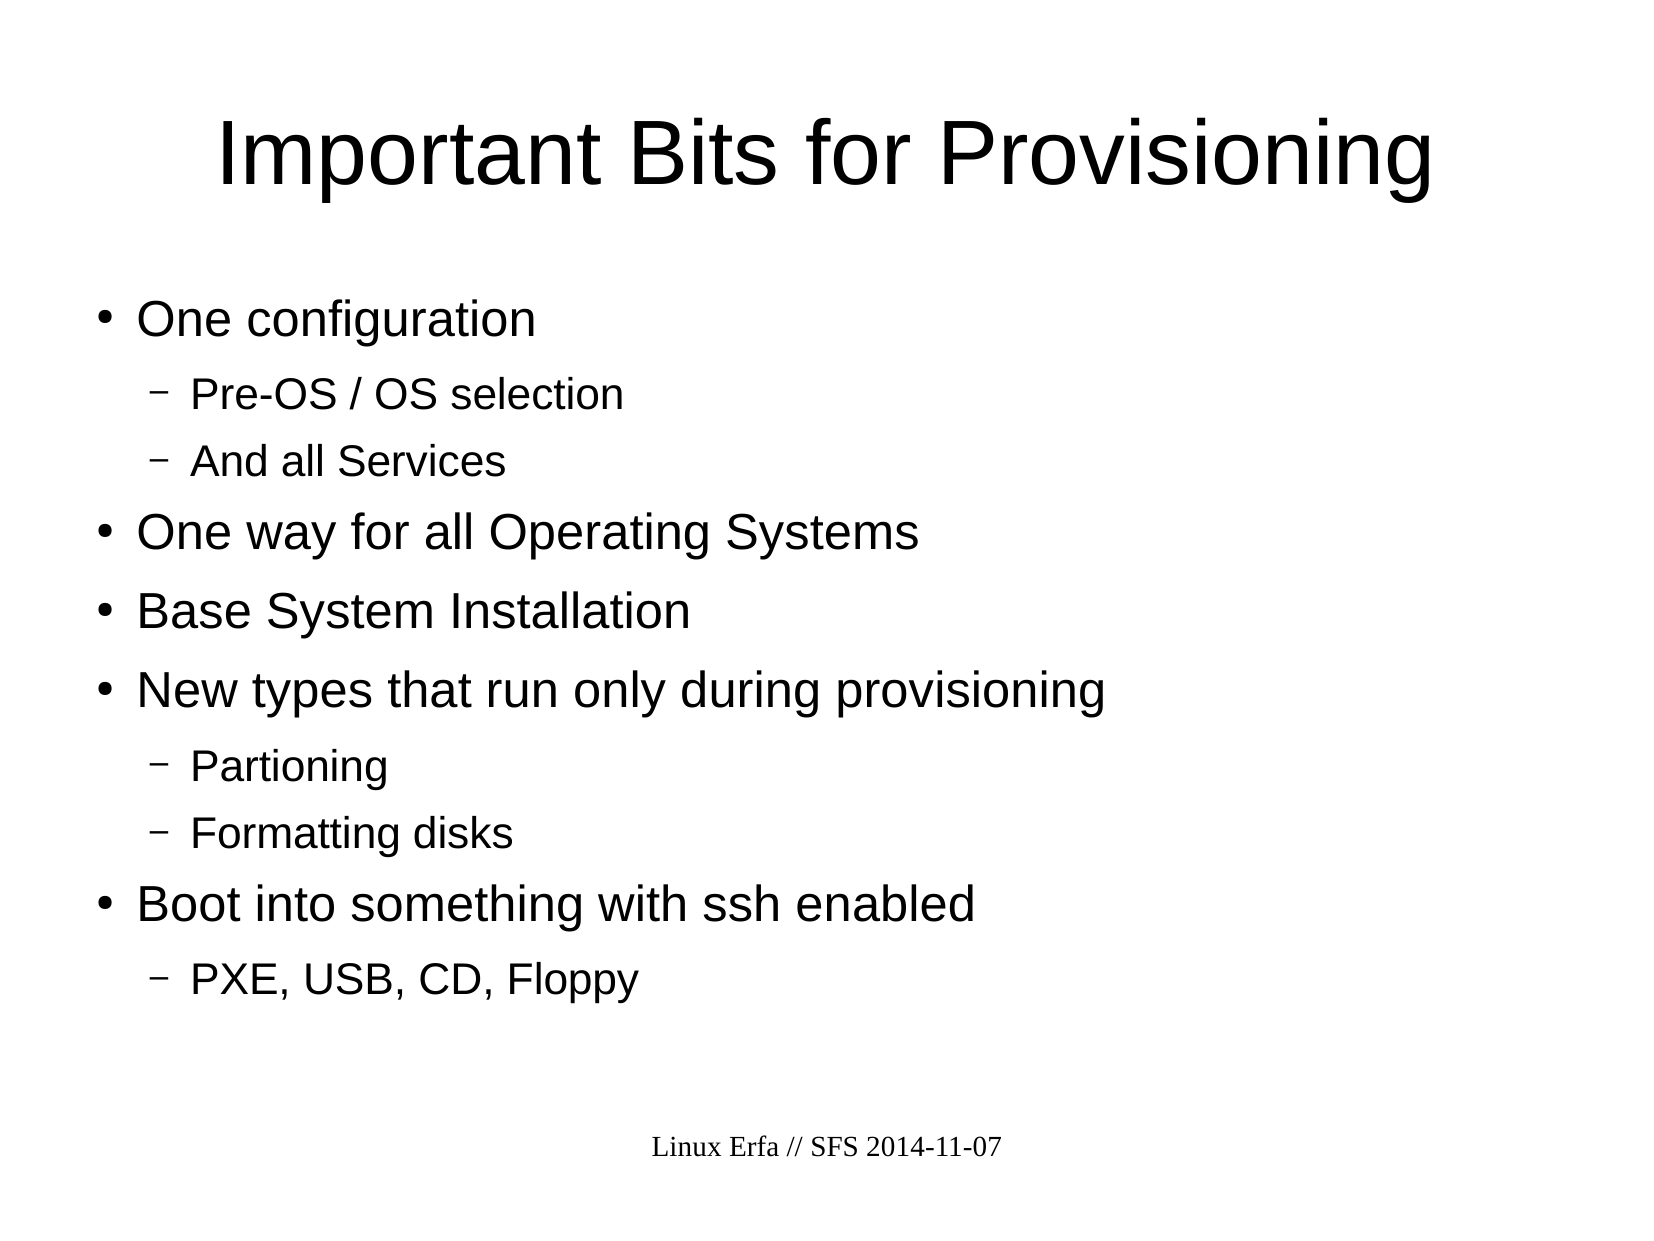

# Important Bits for Provisioning
One configuration
Pre-OS / OS selection
And all Services
One way for all Operating Systems
Base System Installation
New types that run only during provisioning
Partioning
Formatting disks
Boot into something with ssh enabled
PXE, USB, CD, Floppy
Linux Erfa // SFS 2014-11-07